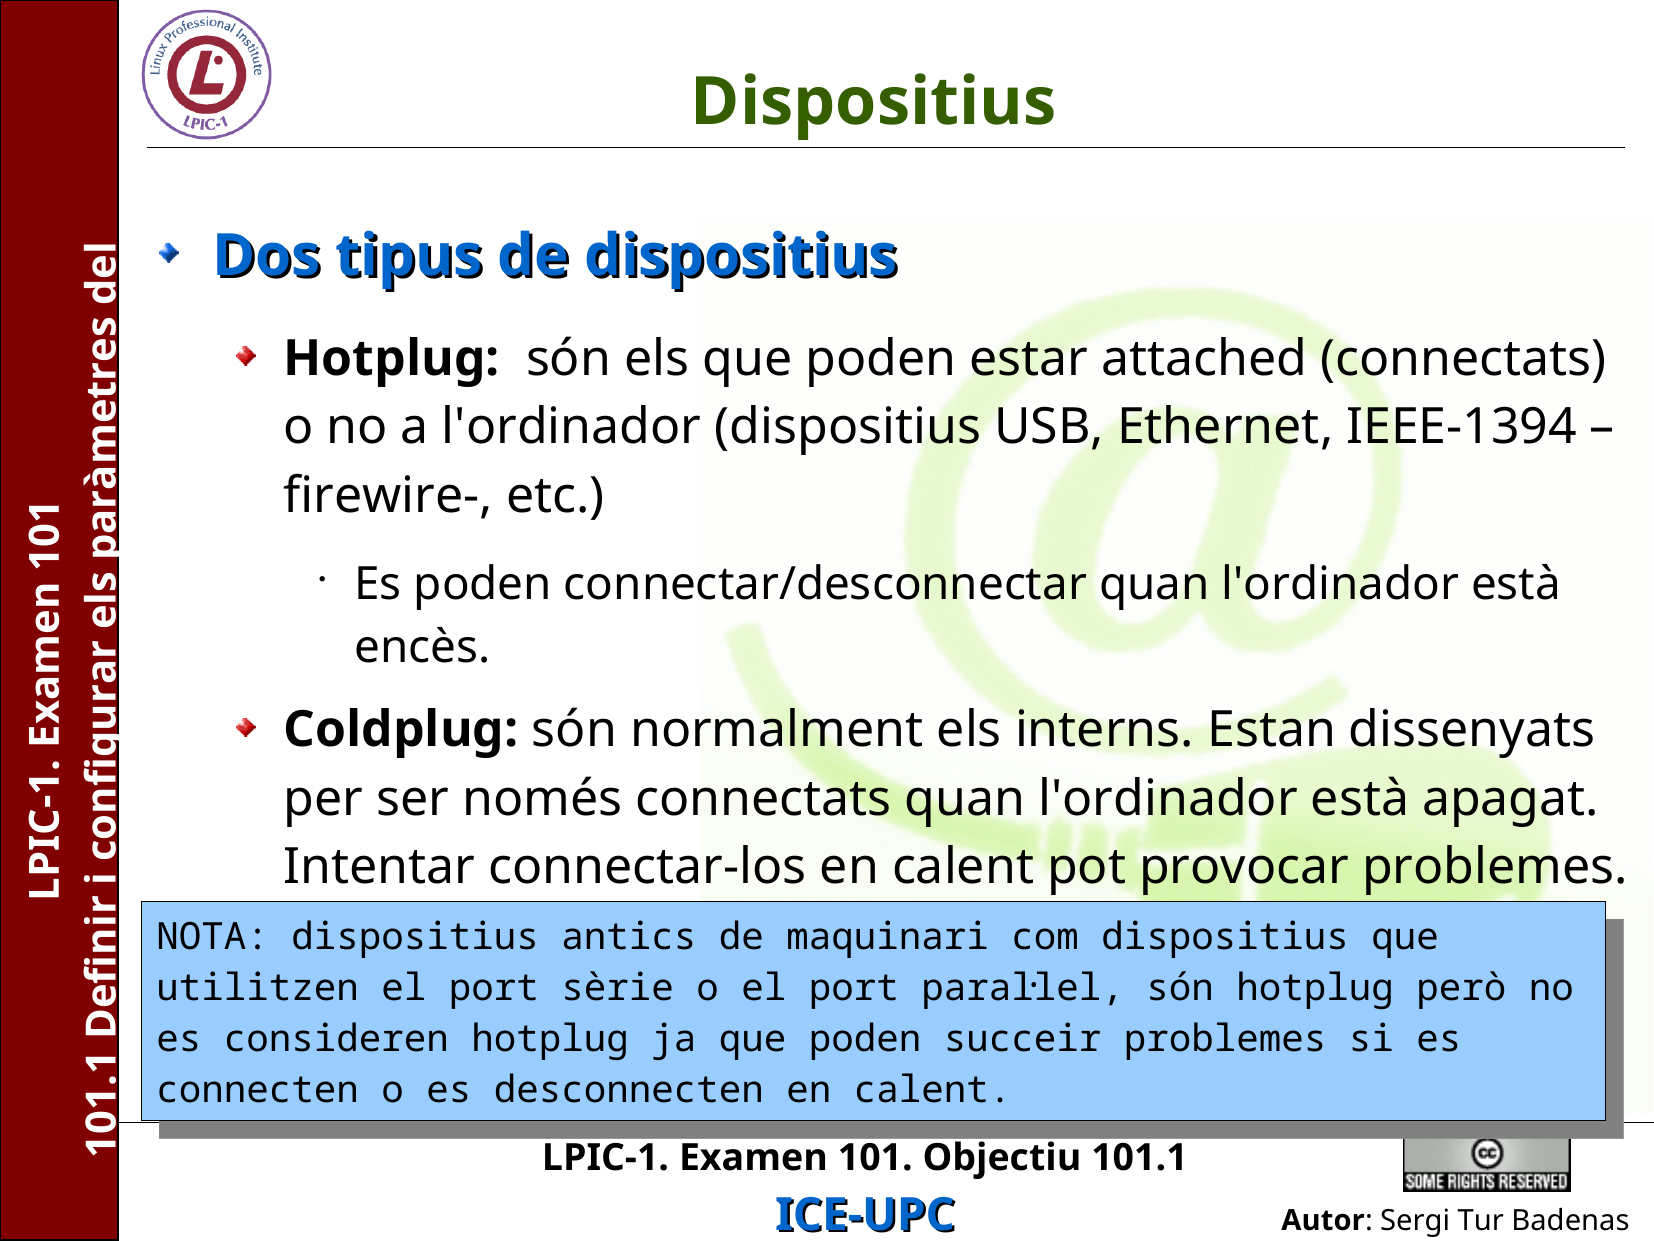

# Dispositius
Dos tipus de dispositius
Hotplug: són els que poden estar attached (connectats) o no a l'ordinador (dispositius USB, Ethernet, IEEE-1394 – firewire-, etc.)
Es poden connectar/desconnectar quan l'ordinador està encès.
Coldplug: són normalment els interns. Estan dissenyats per ser només connectats quan l'ordinador està apagat. Intentar connectar-los en calent pot provocar problemes.
NOTA: dispositius antics de maquinari com dispositius que utilitzen el port sèrie o el port paral·lel, són hotplug però no es consideren hotplug ja que poden succeir problemes si es connecten o es desconnecten en calent.